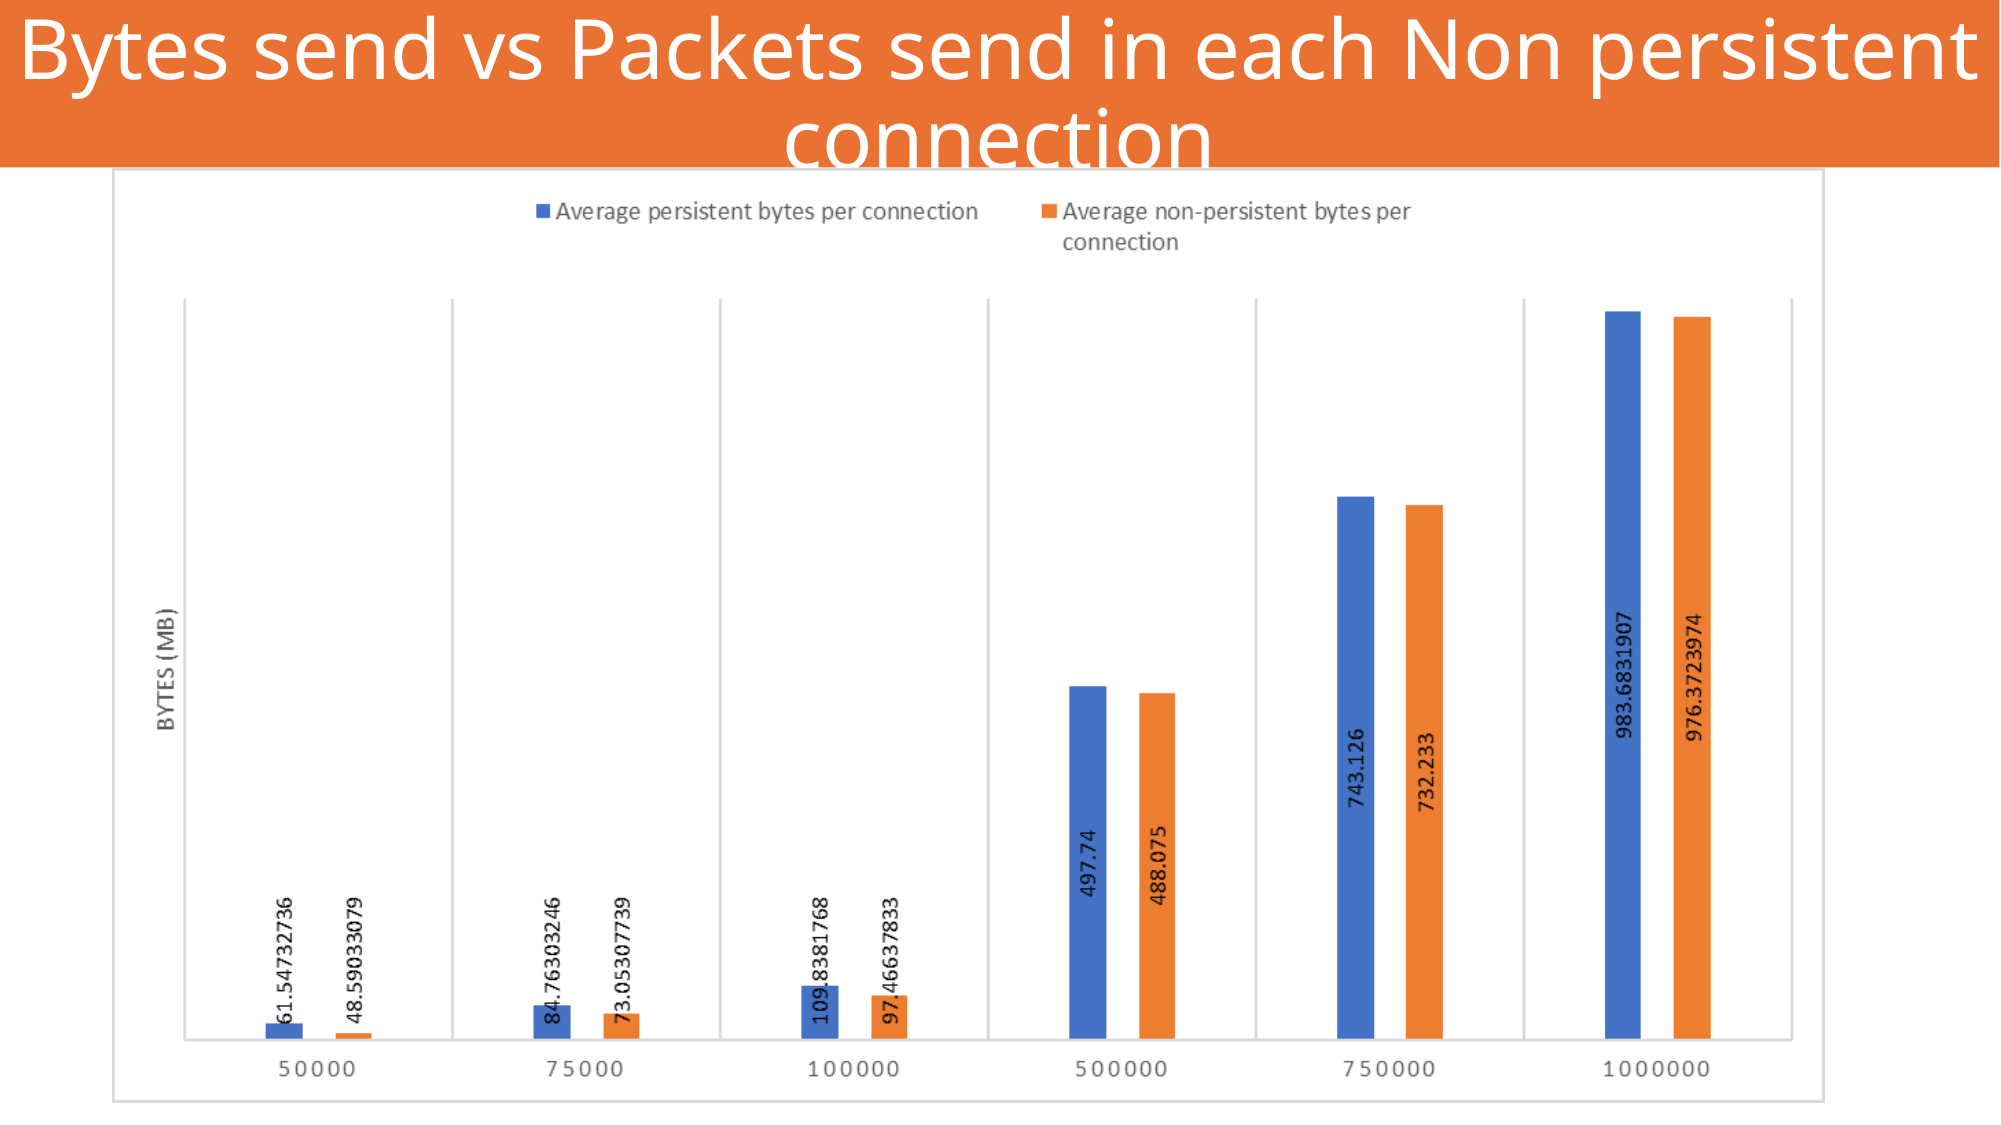

# Bytes send vs Packets send in each Non persistent connection